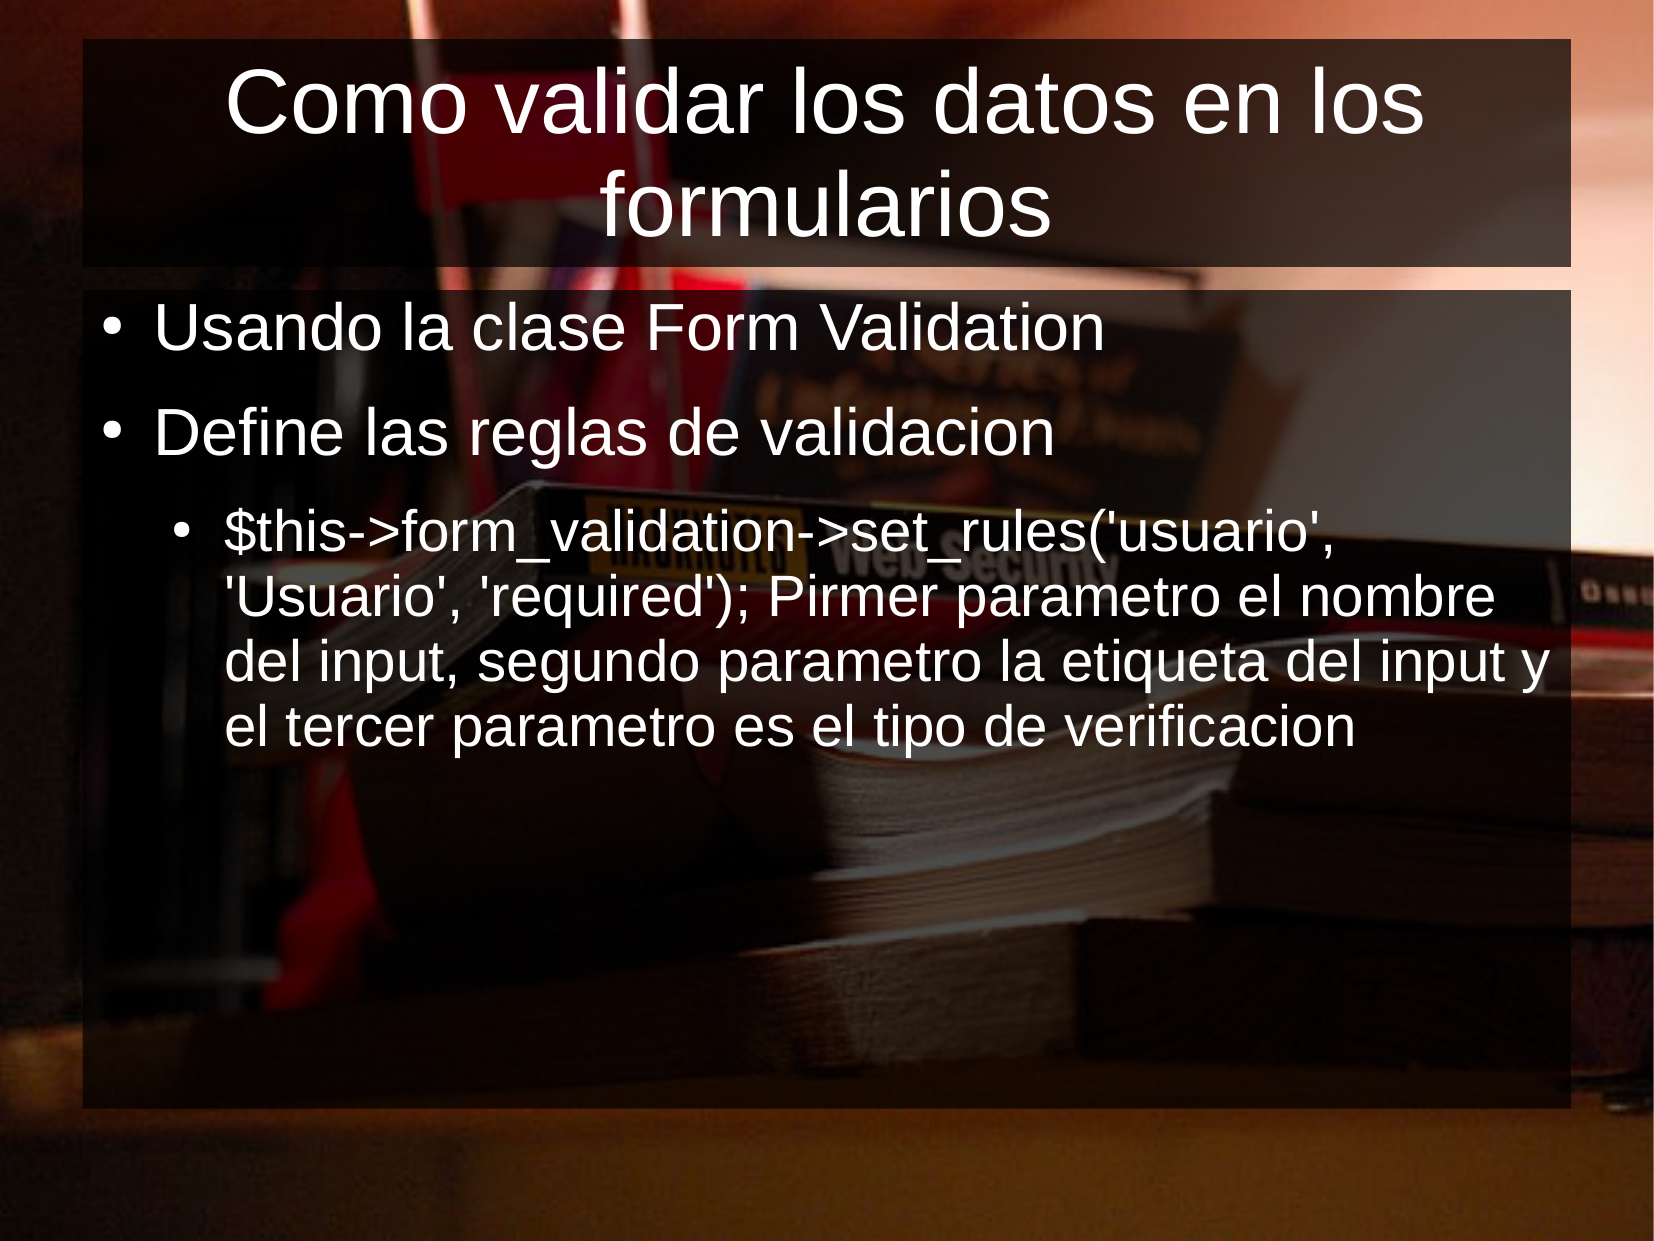

# Como validar los datos en los formularios
Usando la clase Form Validation
Define las reglas de validacion
$this->form_validation->set_rules('usuario', 'Usuario', 'required'); Pirmer parametro el nombre del input, segundo parametro la etiqueta del input y el tercer parametro es el tipo de verificacion